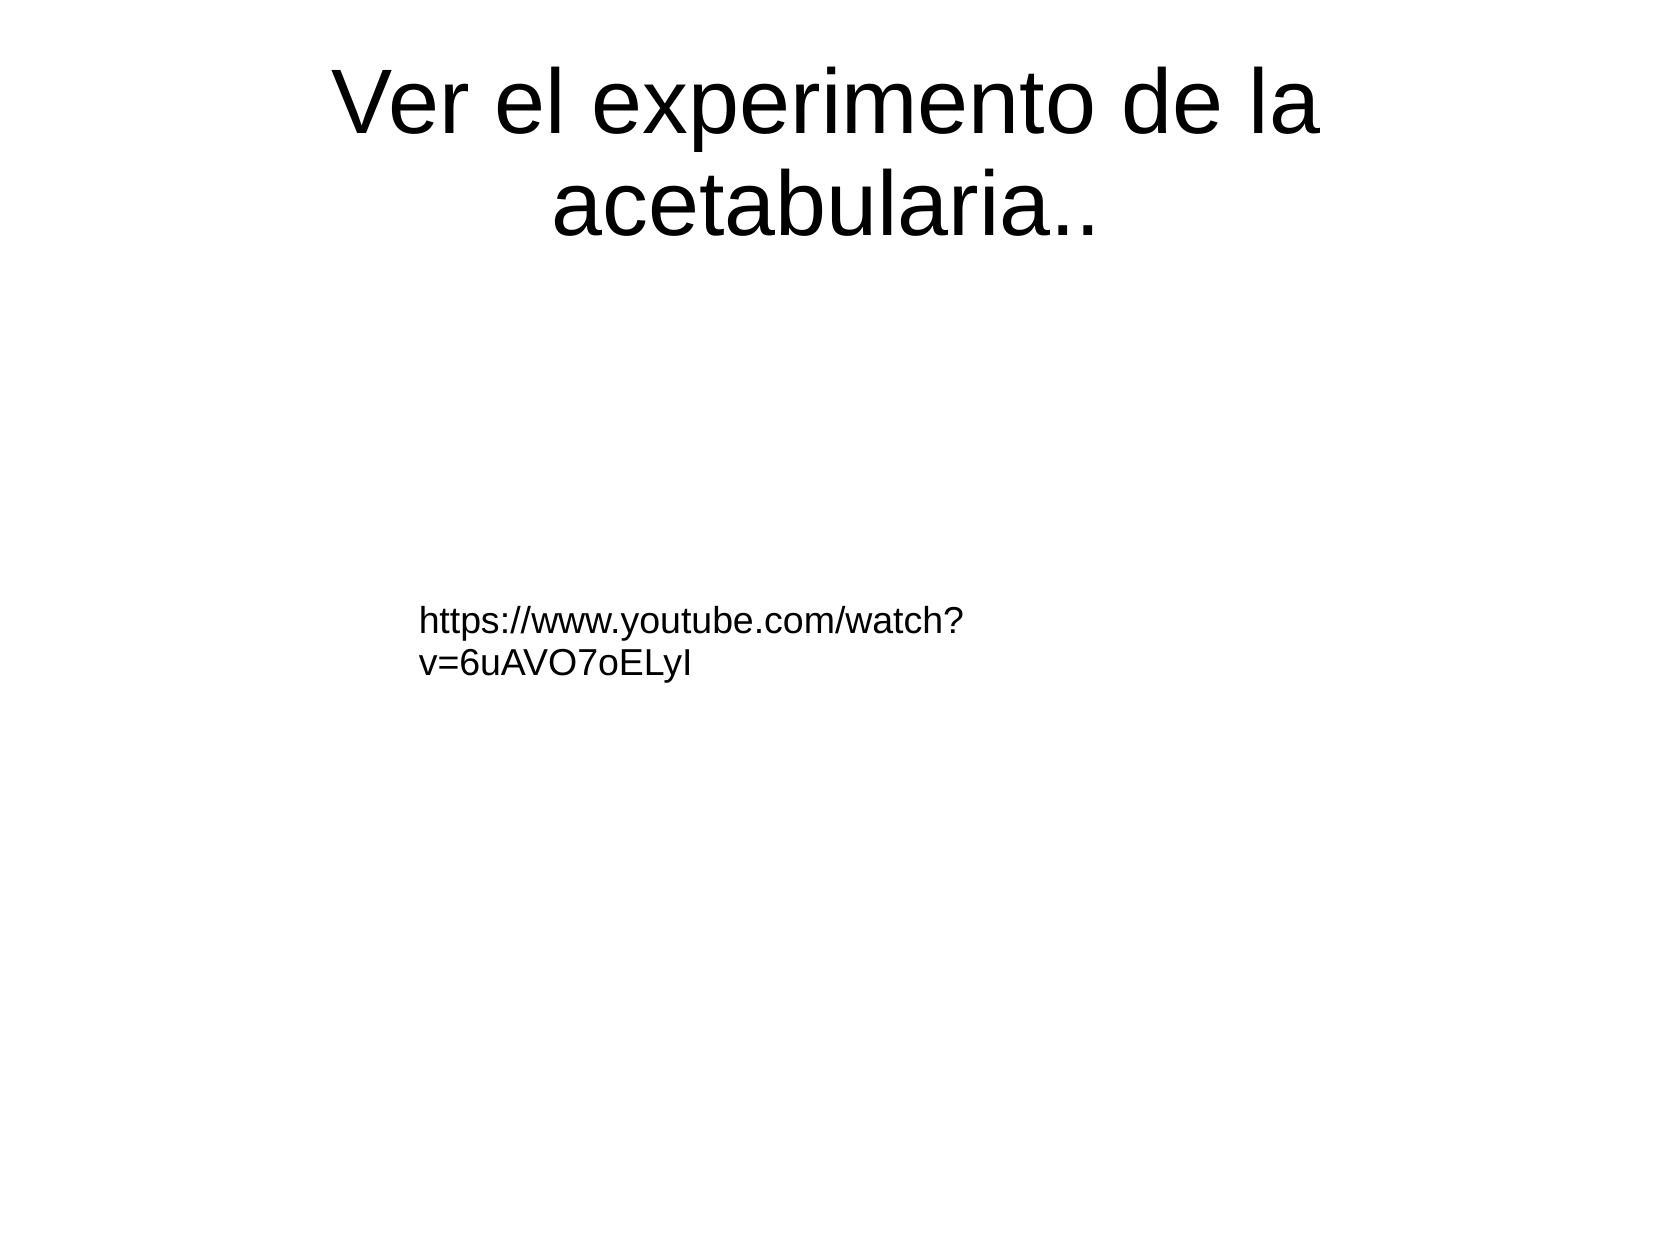

# Ver el experimento de la acetabularia..
https://www.youtube.com/watch?v=6uAVO7oELyI